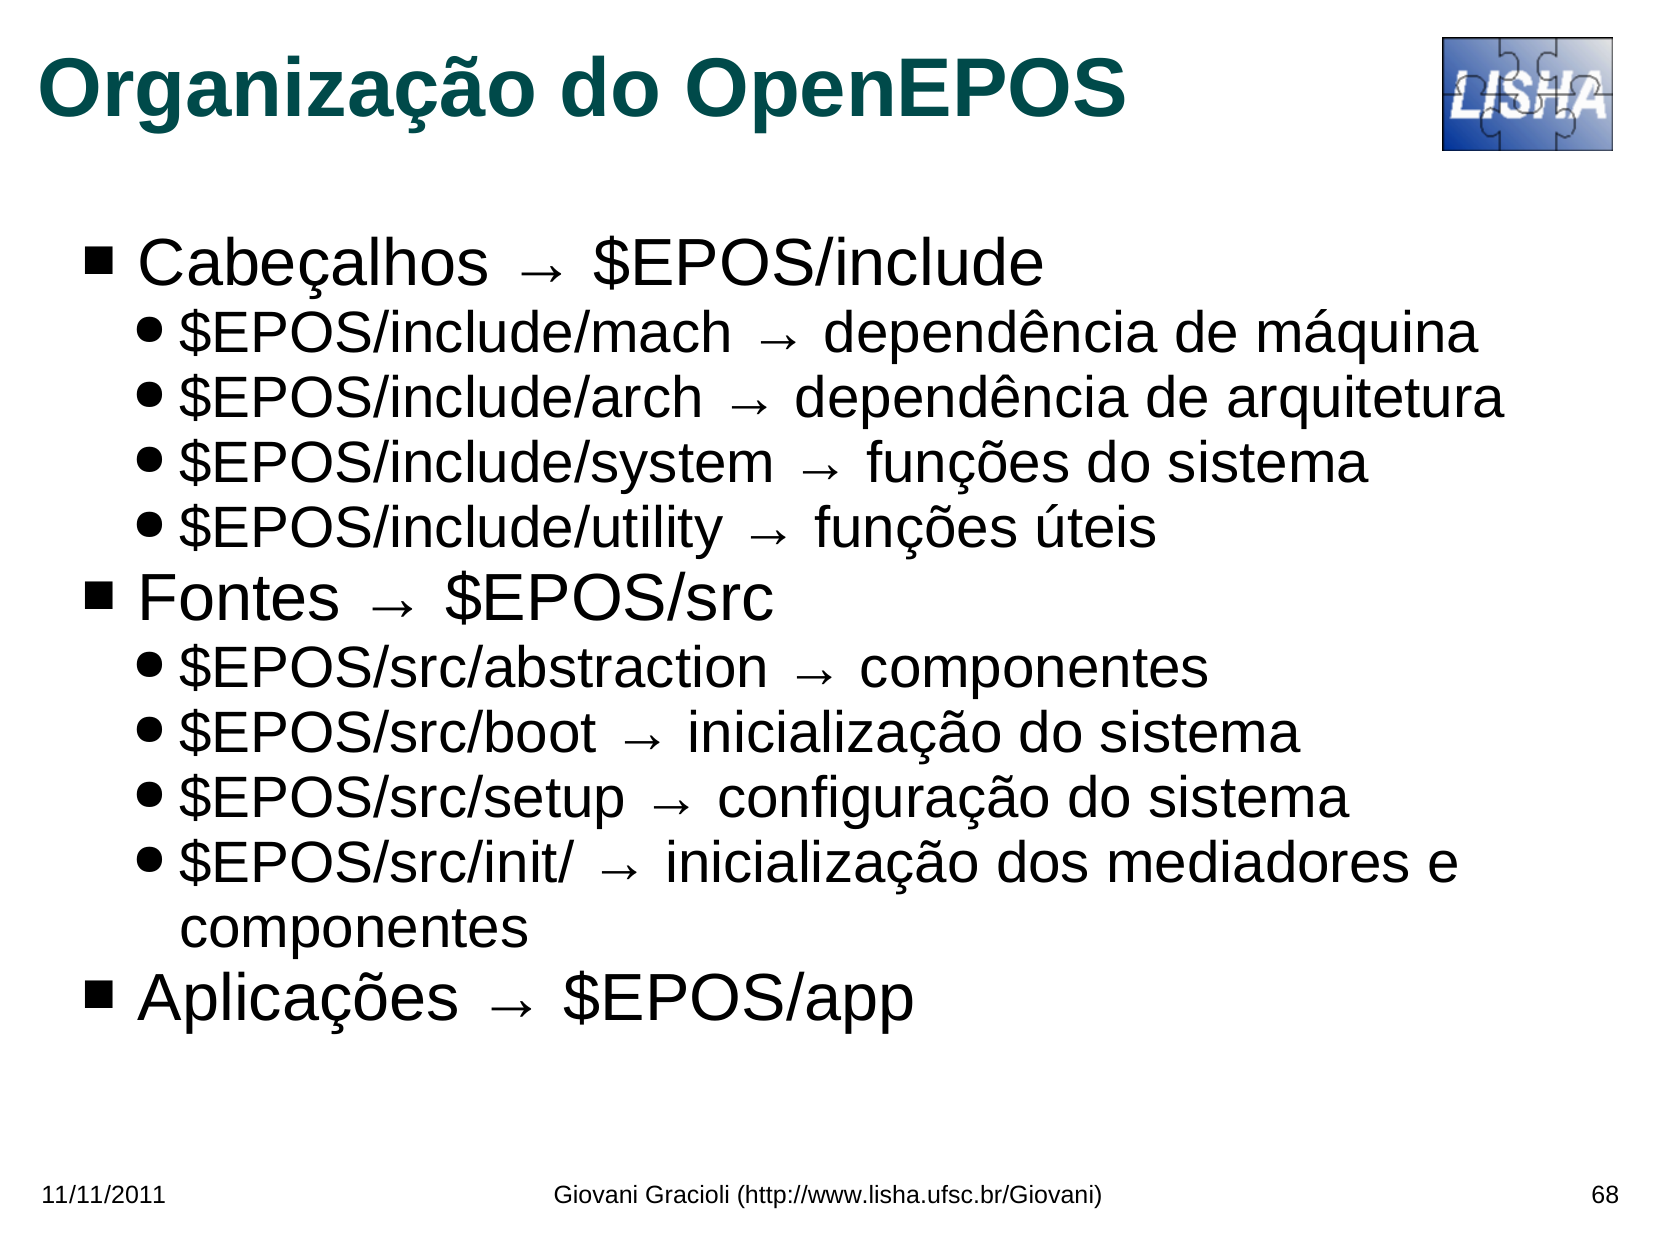

# Organização do OpenEPOS
Cabeçalhos → $EPOS/include
$EPOS/include/mach → dependência de máquina
$EPOS/include/arch → dependência de arquitetura
$EPOS/include/system → funções do sistema
$EPOS/include/utility → funções úteis
Fontes → $EPOS/src
$EPOS/src/abstraction → componentes
$EPOS/src/boot → inicialização do sistema
$EPOS/src/setup → configuração do sistema
$EPOS/src/init/ → inicialização dos mediadores e componentes
Aplicações → $EPOS/app